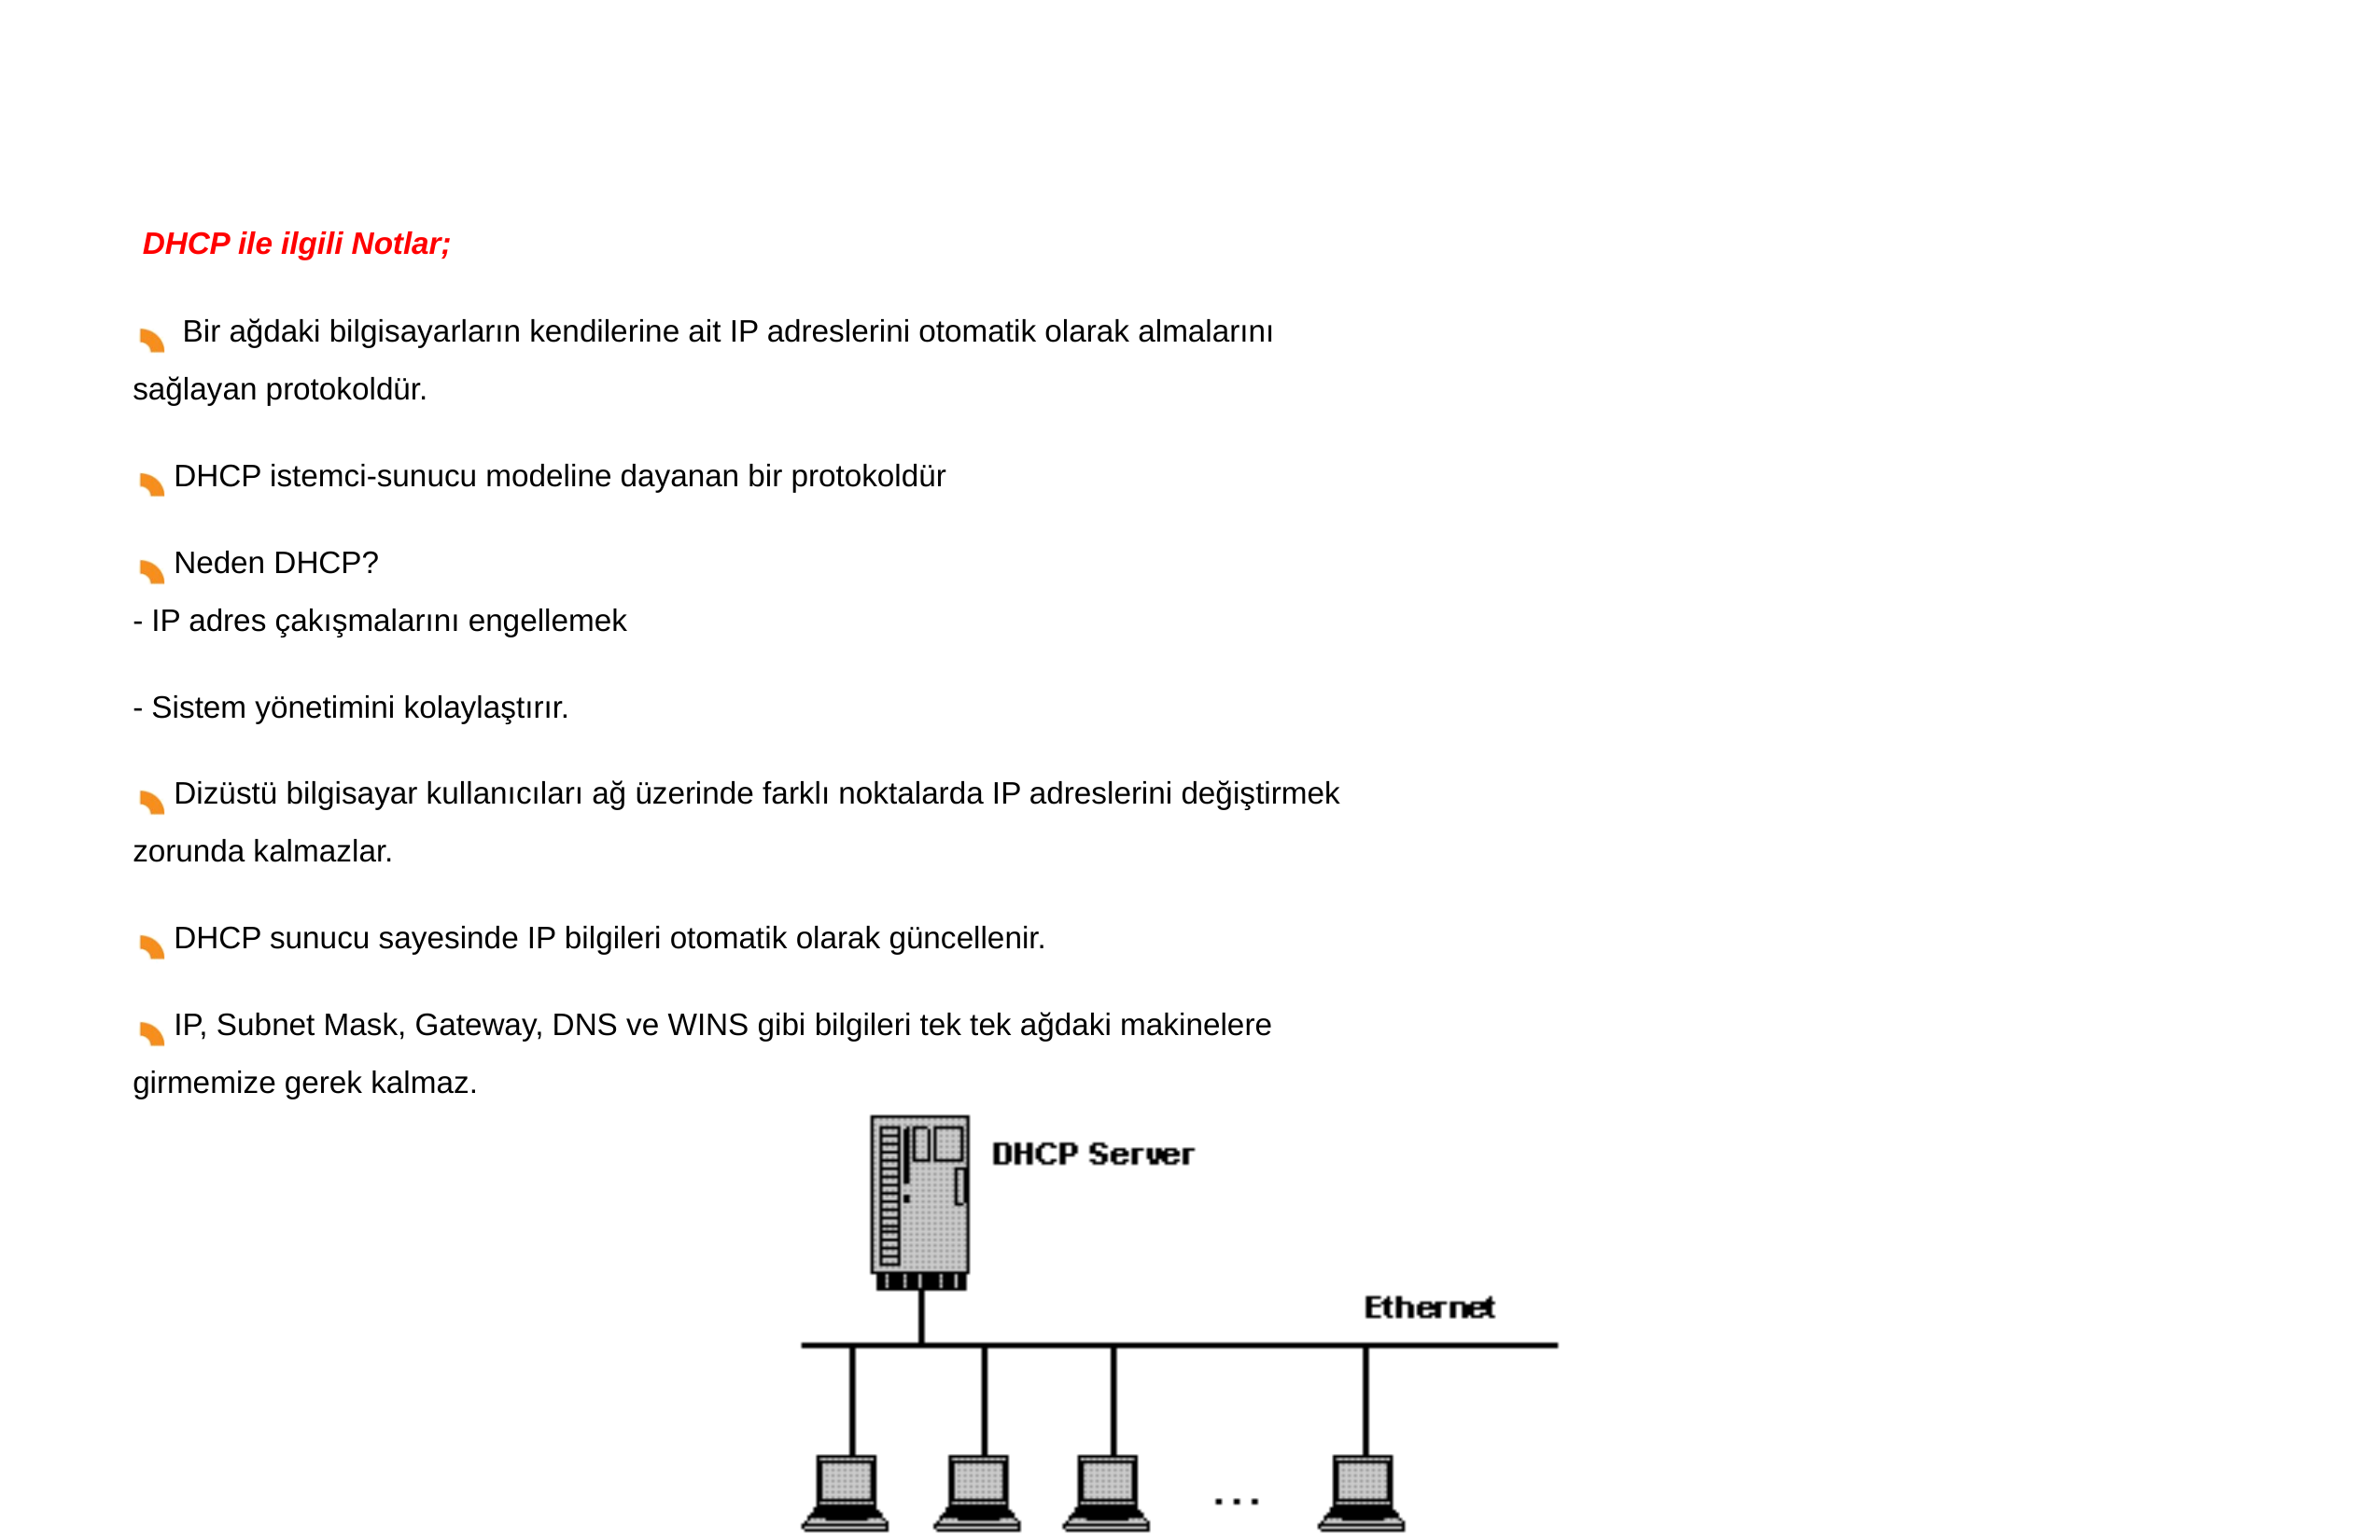

DHCP ile ilgili Notlar;
 Bir ağdaki bilgisayarların kendilerine ait IP adreslerini otomatik olarak almalarını
sağlayan protokoldür.
DHCP istemci-sunucu modeline dayanan bir protokoldür
Neden DHCP?
- IP adres çakışmalarını engellemek
- Sistem yönetimini kolaylaştırır.
Dizüstü bilgisayar kullanıcıları ağ üzerinde farklı noktalarda IP adreslerini değiştirmek
zorunda kalmazlar.
DHCP sunucu sayesinde IP bilgileri otomatik olarak güncellenir.
IP, Subnet Mask, Gateway, DNS ve WINS gibi bilgileri tek tek ağdaki makinelere
girmemize gerek kalmaz.
Gizli, (c) 2011